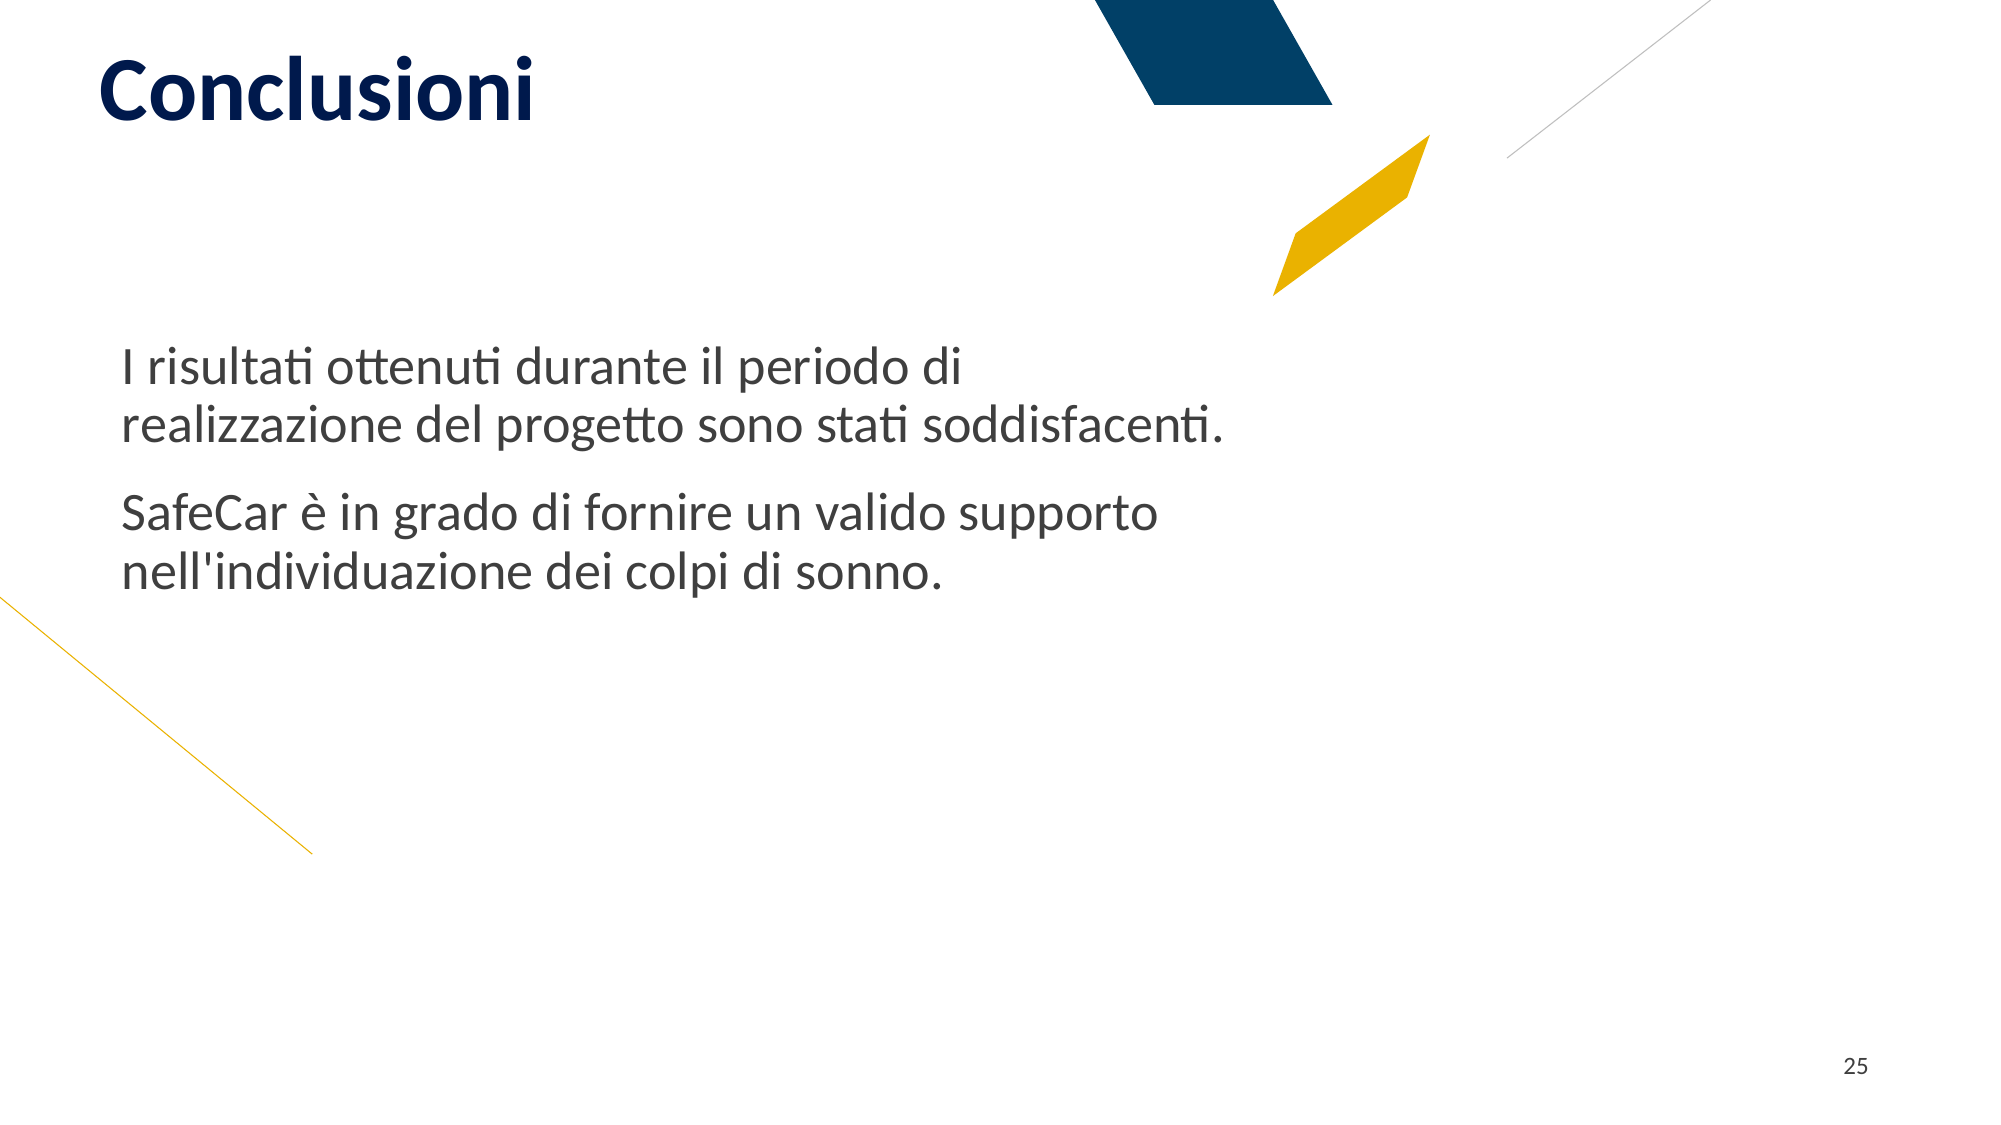

# Conclusioni
I risultati ottenuti durante il periodo di realizzazione del progetto sono stati soddisfacenti.
SafeCar è in grado di fornire un valido supporto nell'individuazione dei colpi di sonno.